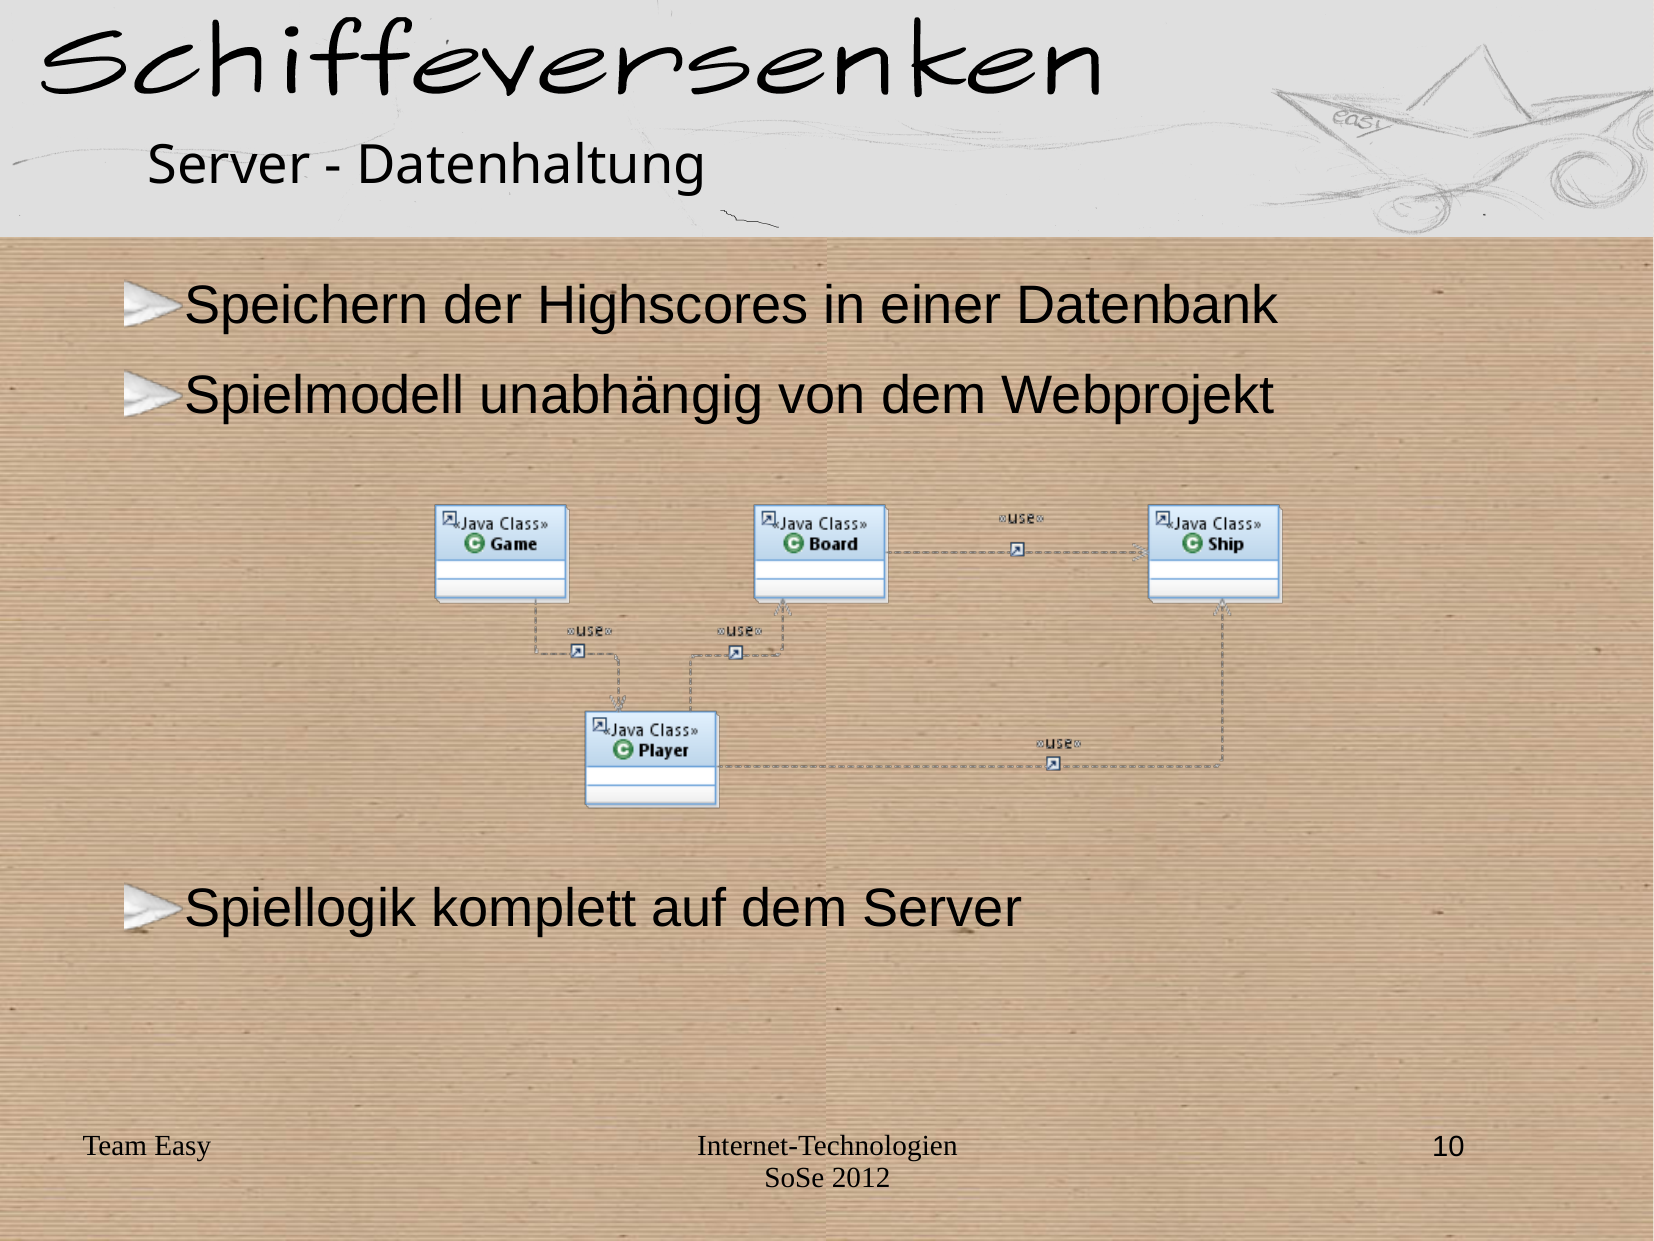

# Server - Datenhaltung
Speichern der Highscores in einer Datenbank
Spielmodell unabhängig von dem Webprojekt
Spiellogik komplett auf dem Server